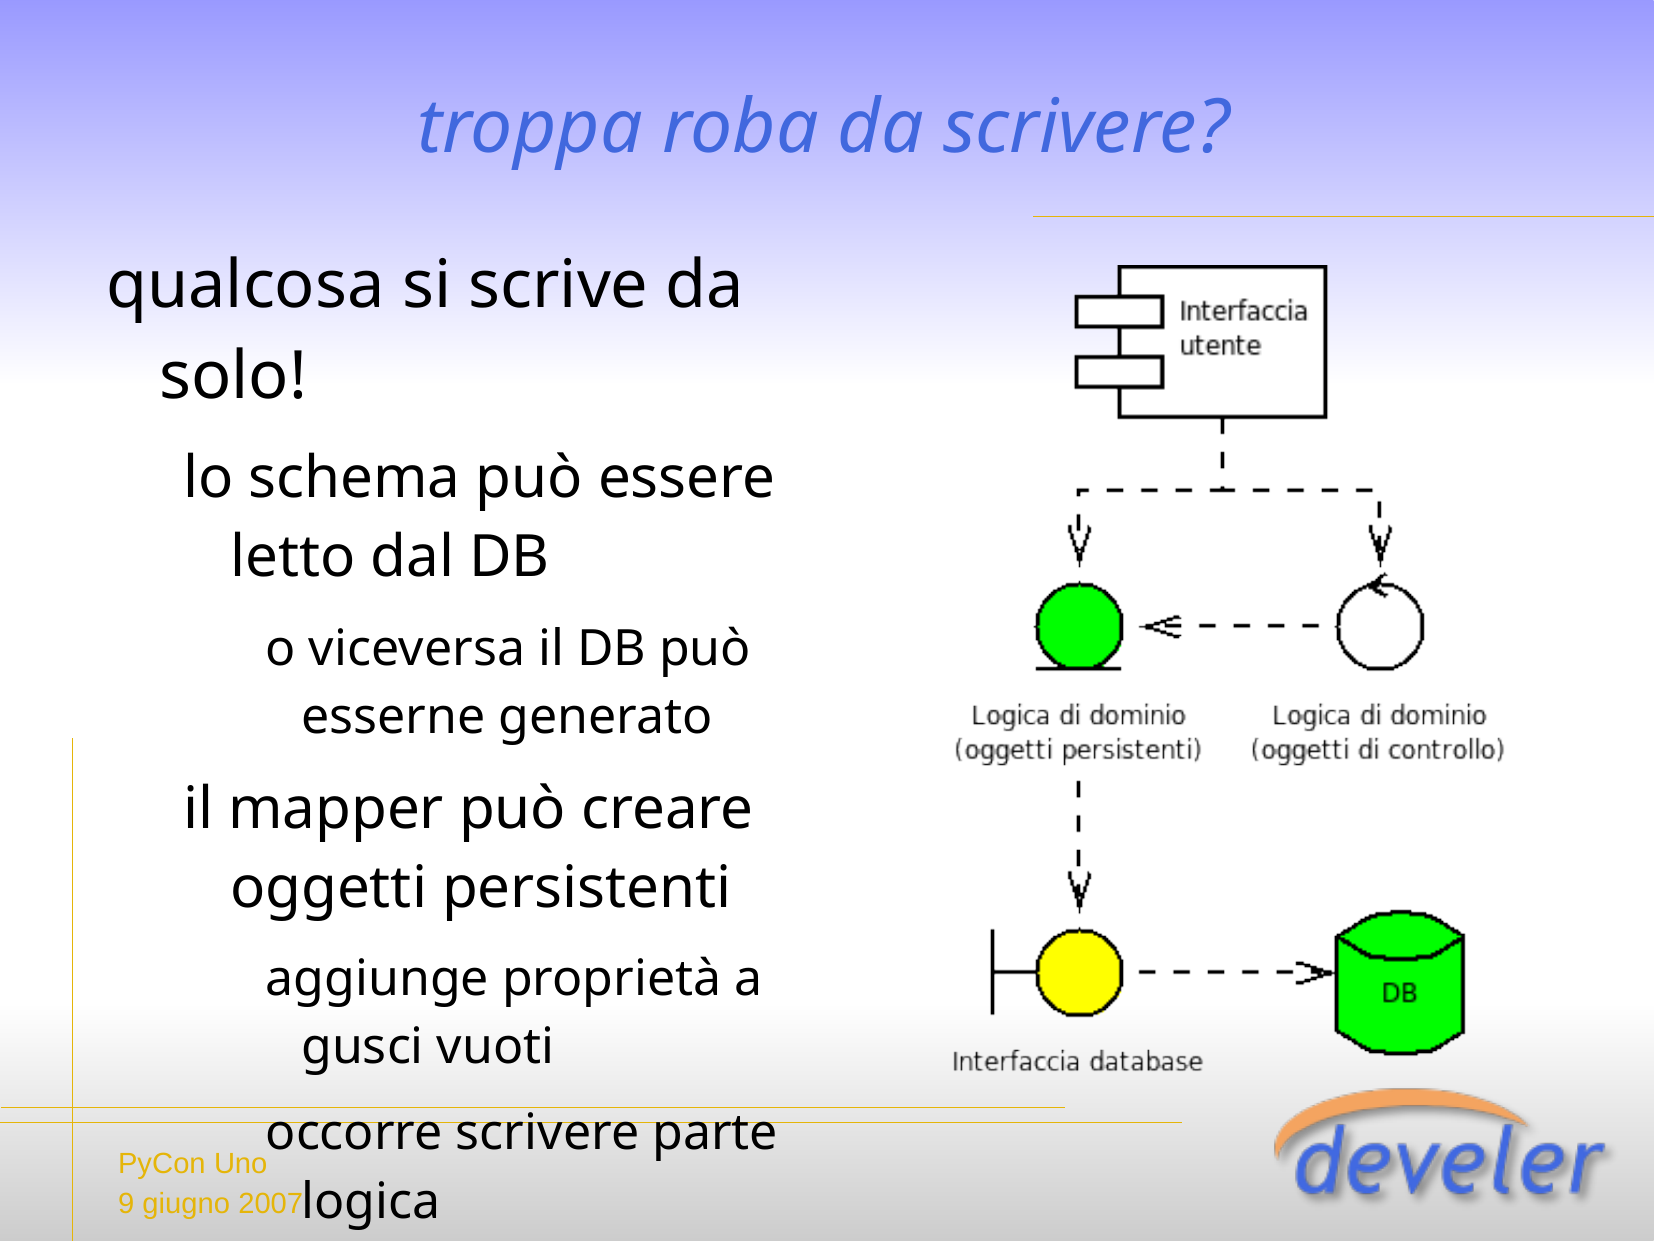

# troppa roba da scrivere?
qualcosa si scrive da solo!
lo schema può essere letto dal DB
o viceversa il DB può esserne generato
il mapper può creare oggetti persistenti
aggiunge proprietà a gusci vuoti
occorre scrivere parte logica
PyCon Uno
9 giugno 2007